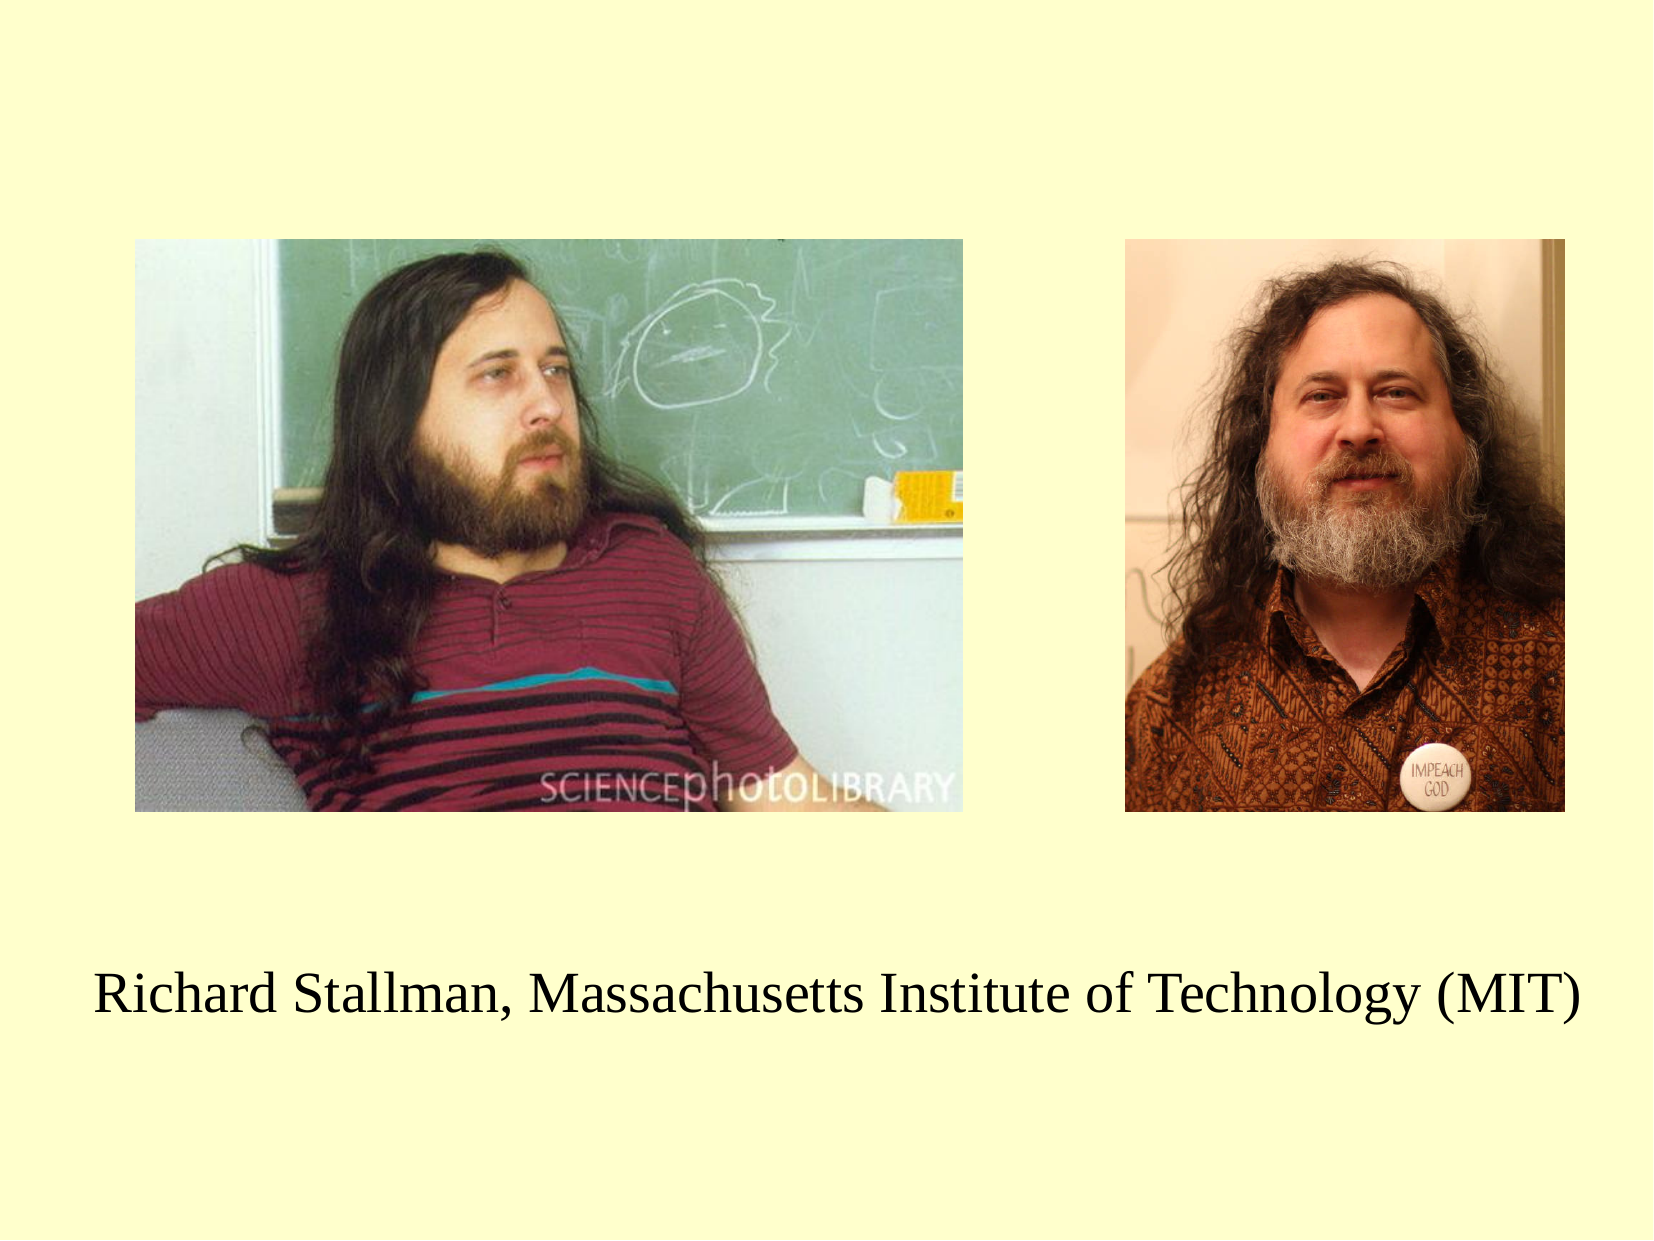

Richard Stallman, Massachusetts Institute of Technology (MIT)